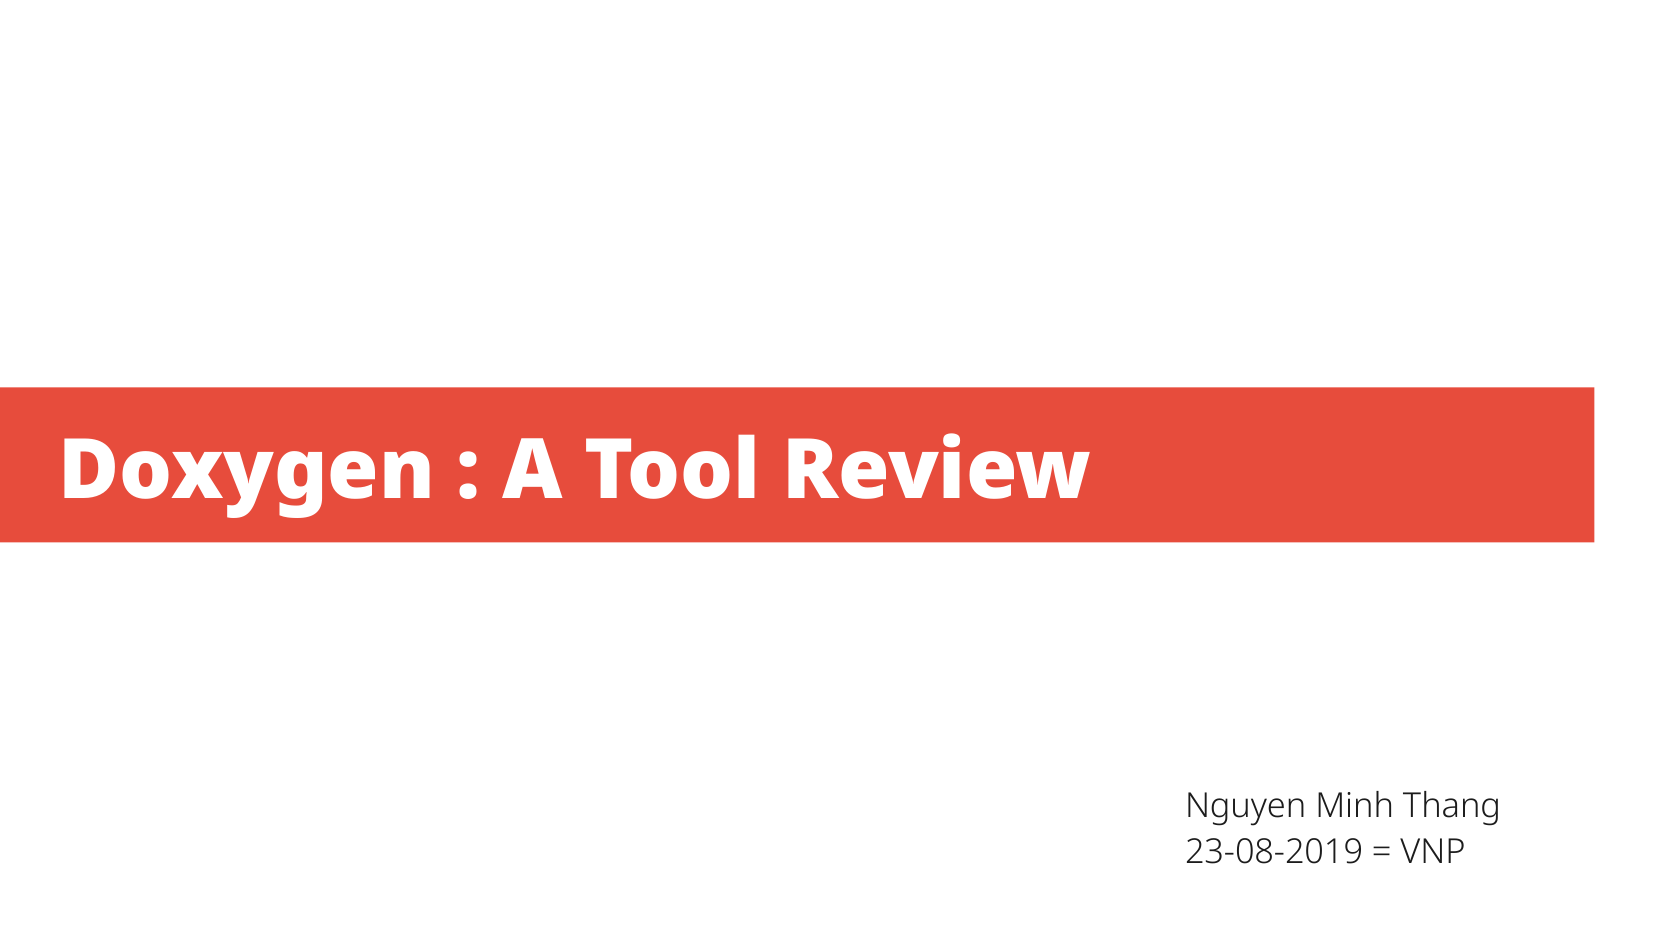

# Doxygen : A Tool Review
Nguyen Minh Thang
23-08-2019 = VNP